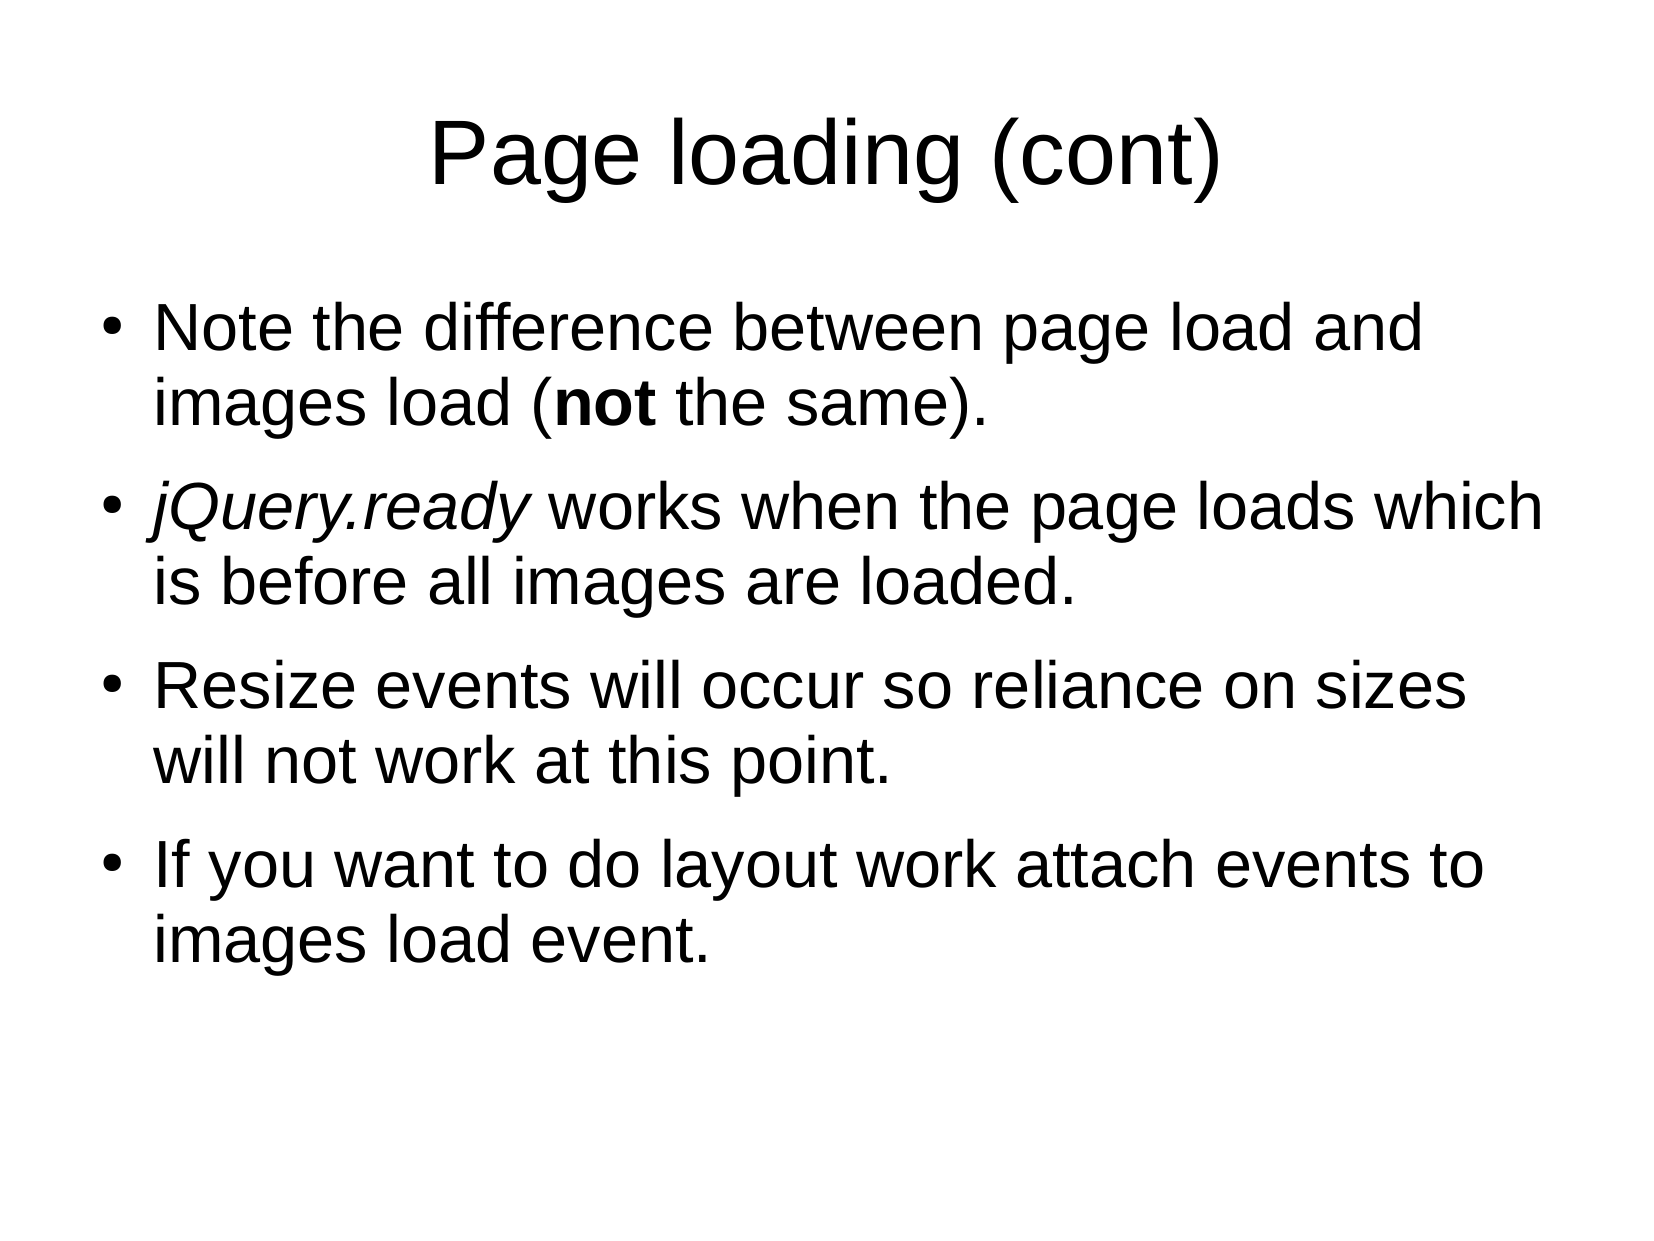

# Page loading (cont)
Note the difference between page load and images load (not the same).
jQuery.ready works when the page loads which is before all images are loaded.
Resize events will occur so reliance on sizes will not work at this point.
If you want to do layout work attach events to images load event.